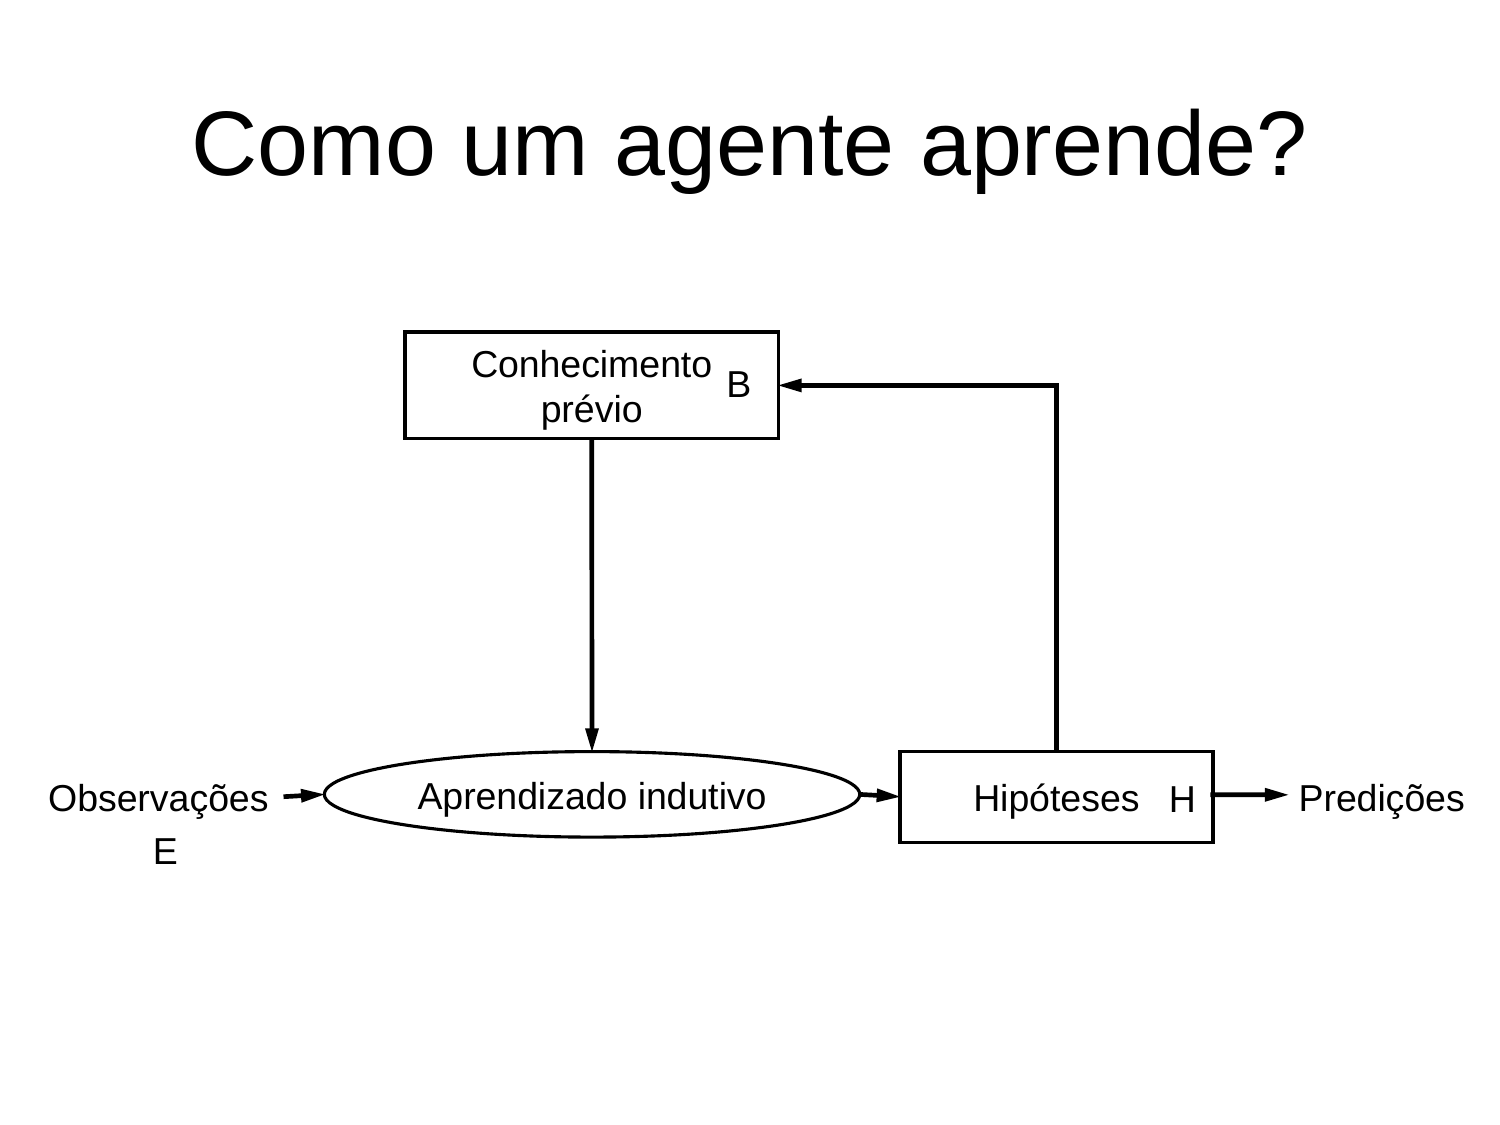

# Como um agente aprende?
Conhecimento prévio
B
Hipóteses
Aprendizado indutivo
Observações
Predições
H
E